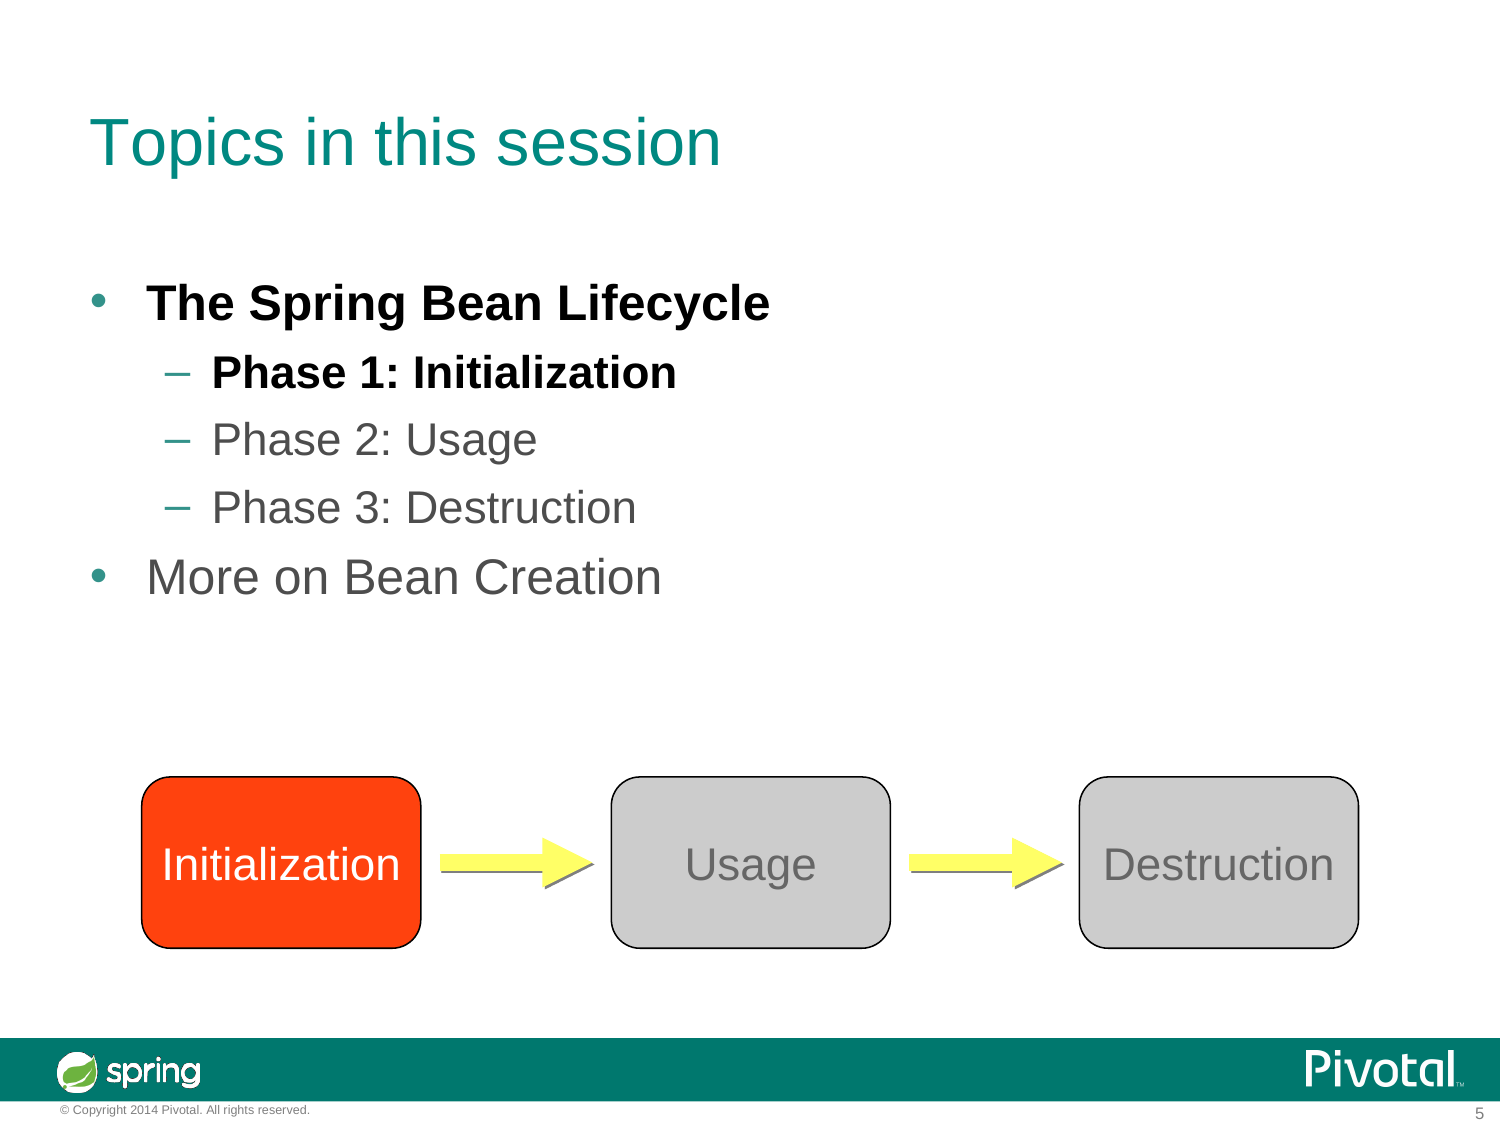

# Topics in this session
The Spring Bean Lifecycle
Phase 1: Initialization
Phase 2: Usage
Phase 3: Destruction
More on Bean Creation
Initialization
Usage
Destruction